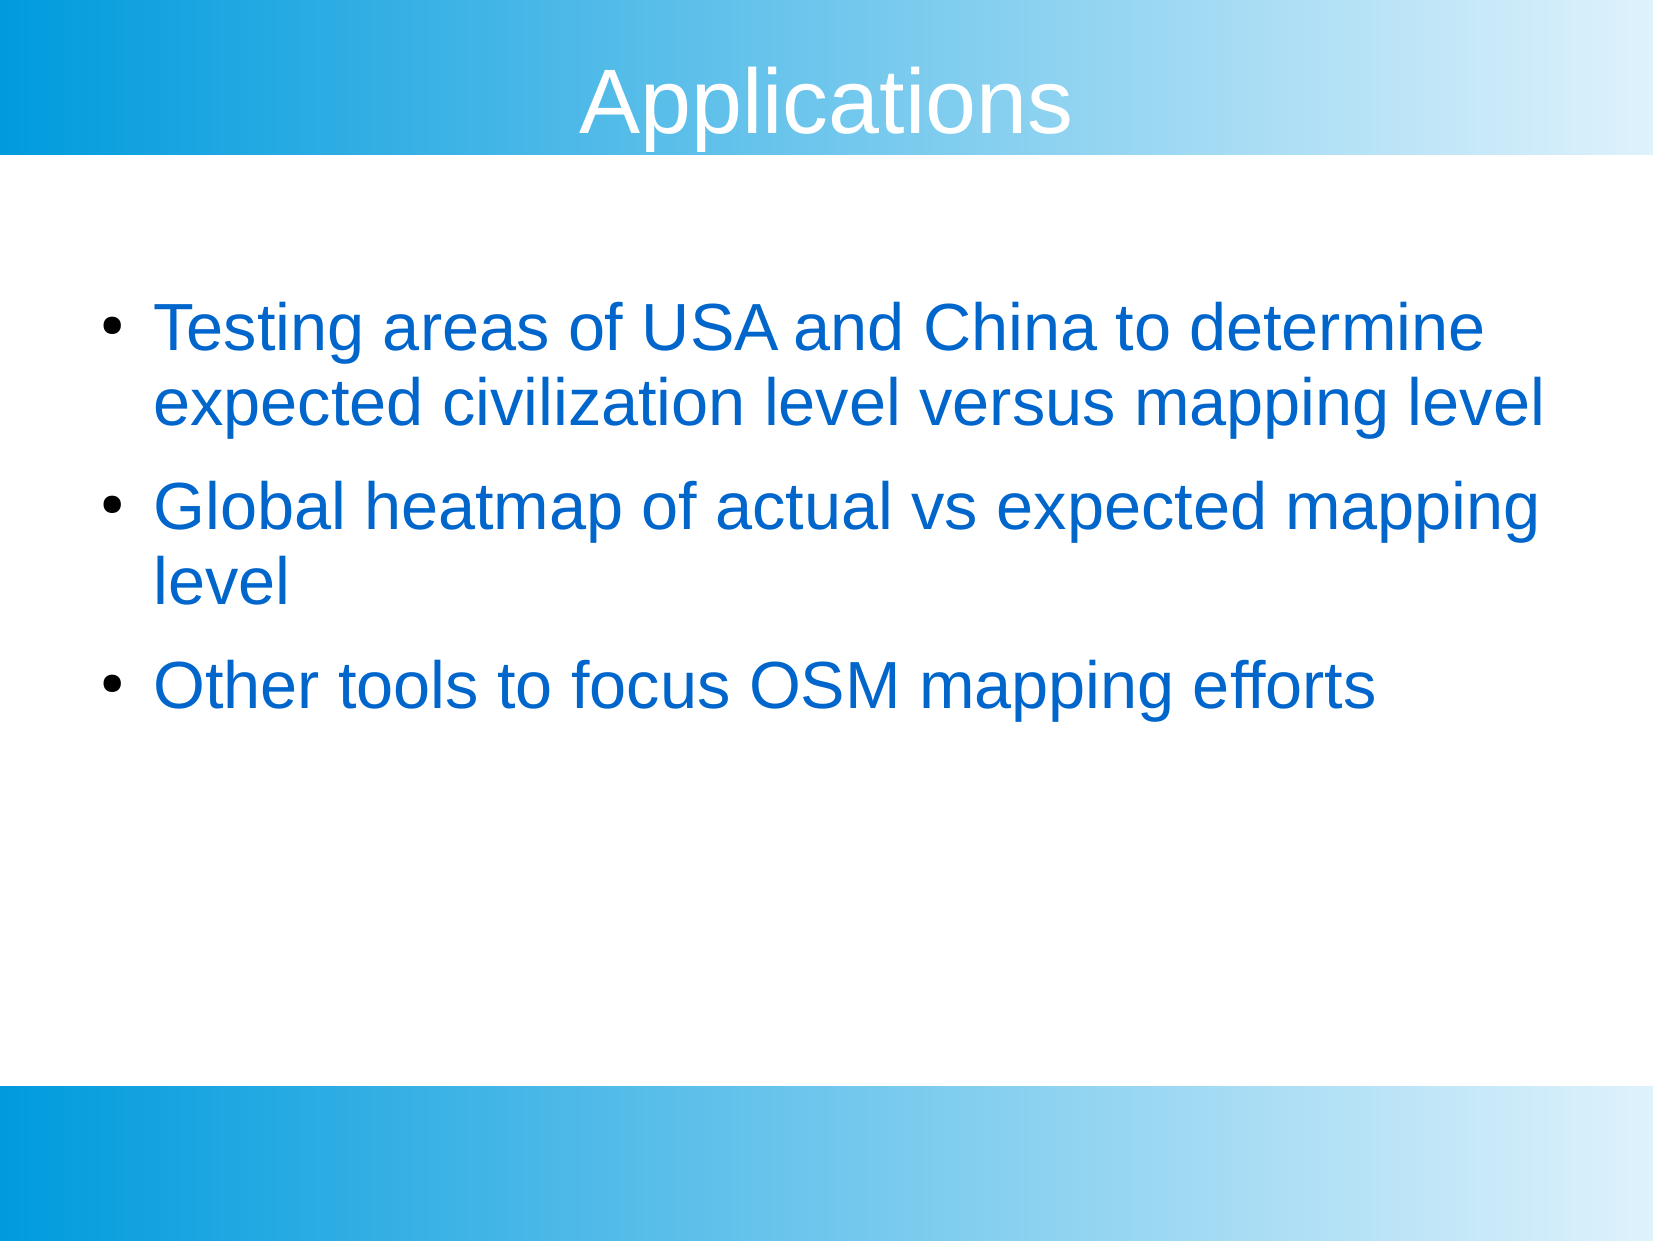

# Applications
Testing areas of USA and China to determine expected civilization level versus mapping level
Global heatmap of actual vs expected mapping level
Other tools to focus OSM mapping efforts